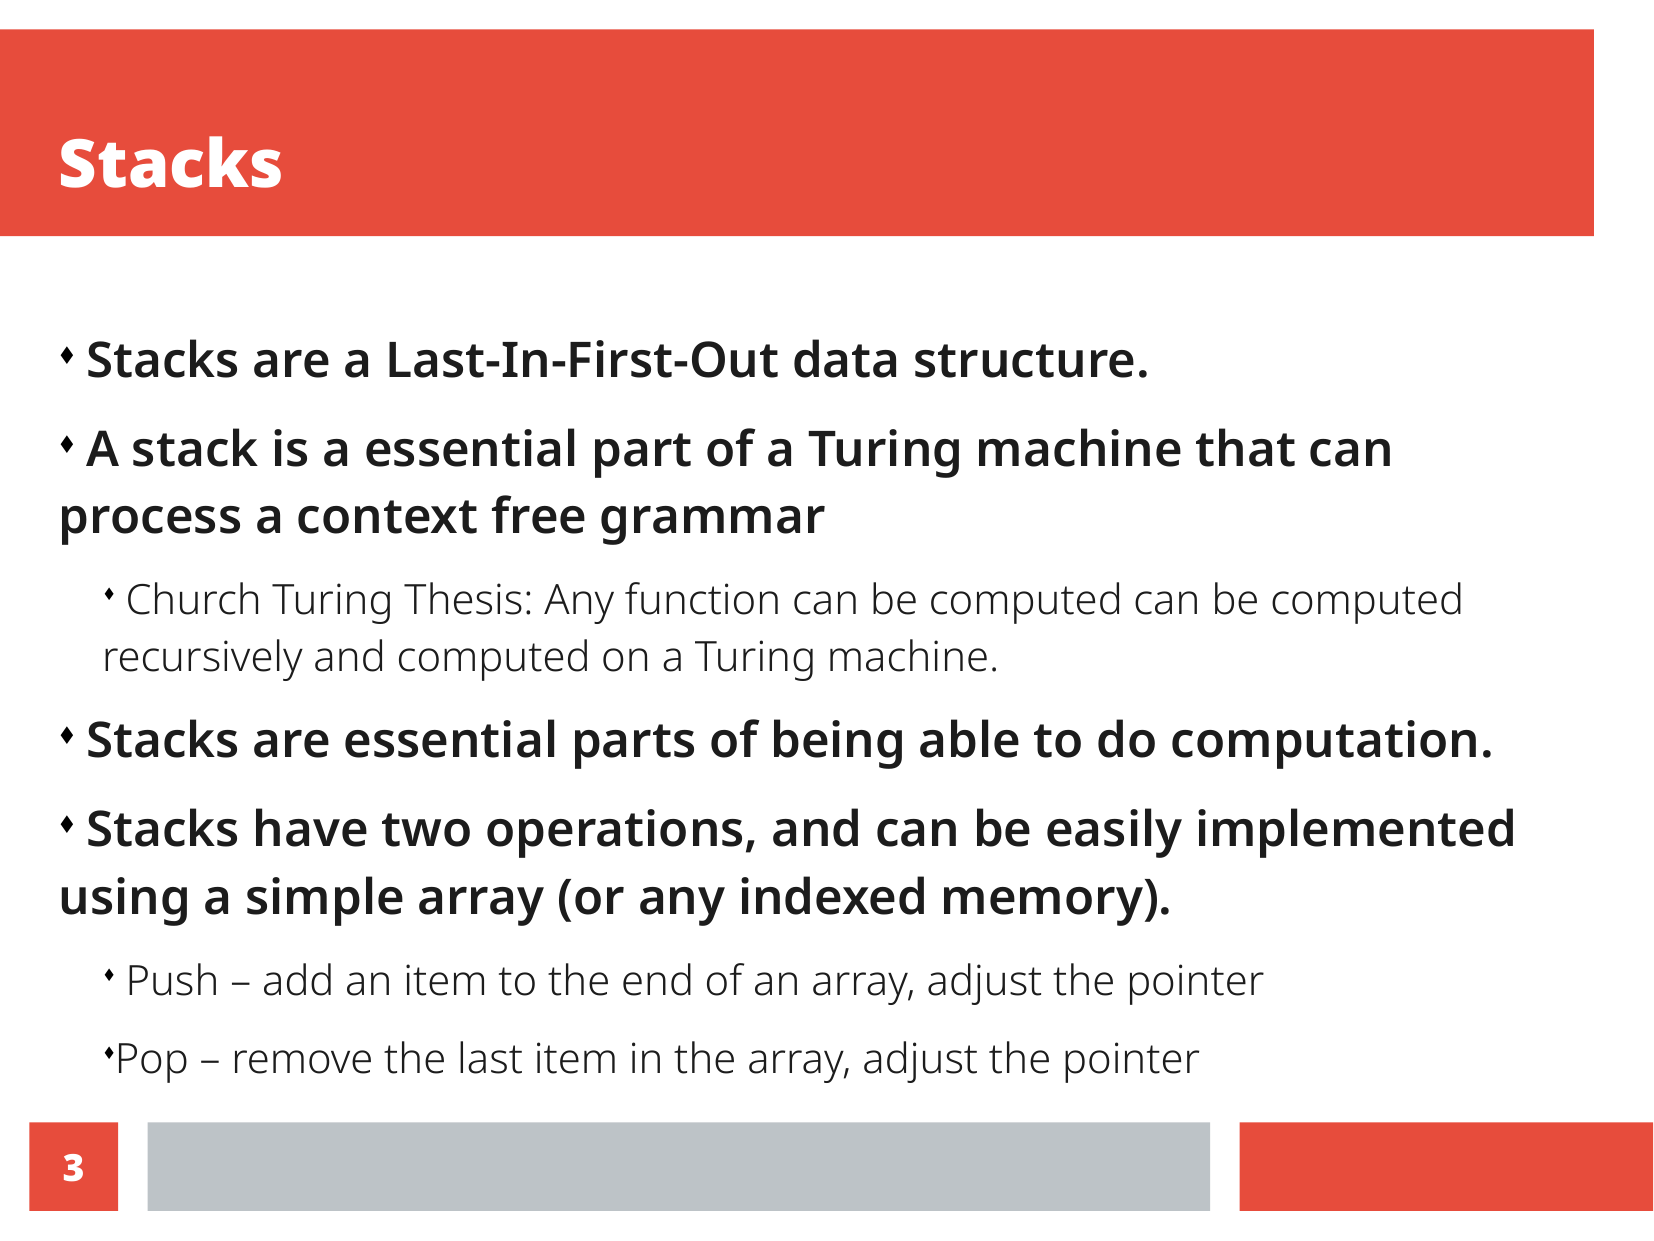

# Stacks
 Stacks are a Last-In-First-Out data structure.
 A stack is a essential part of a Turing machine that can process a context free grammar
 Church Turing Thesis: Any function can be computed can be computed recursively and computed on a Turing machine.
 Stacks are essential parts of being able to do computation.
 Stacks have two operations, and can be easily implemented using a simple array (or any indexed memory).
 Push – add an item to the end of an array, adjust the pointer
Pop – remove the last item in the array, adjust the pointer
3